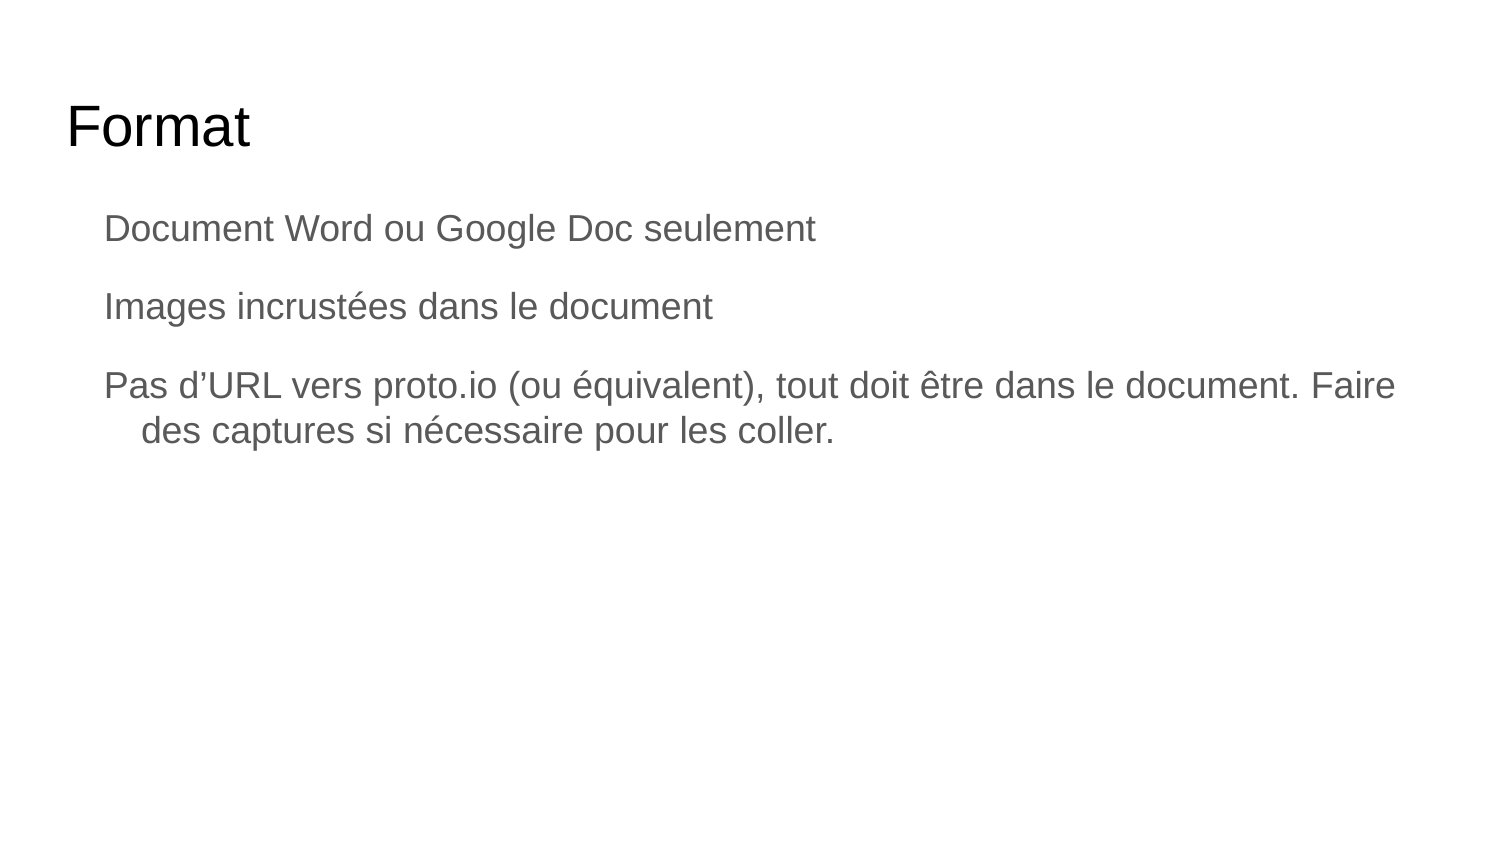

# Format
Document Word ou Google Doc seulement
Images incrustées dans le document
Pas d’URL vers proto.io (ou équivalent), tout doit être dans le document. Faire des captures si nécessaire pour les coller.